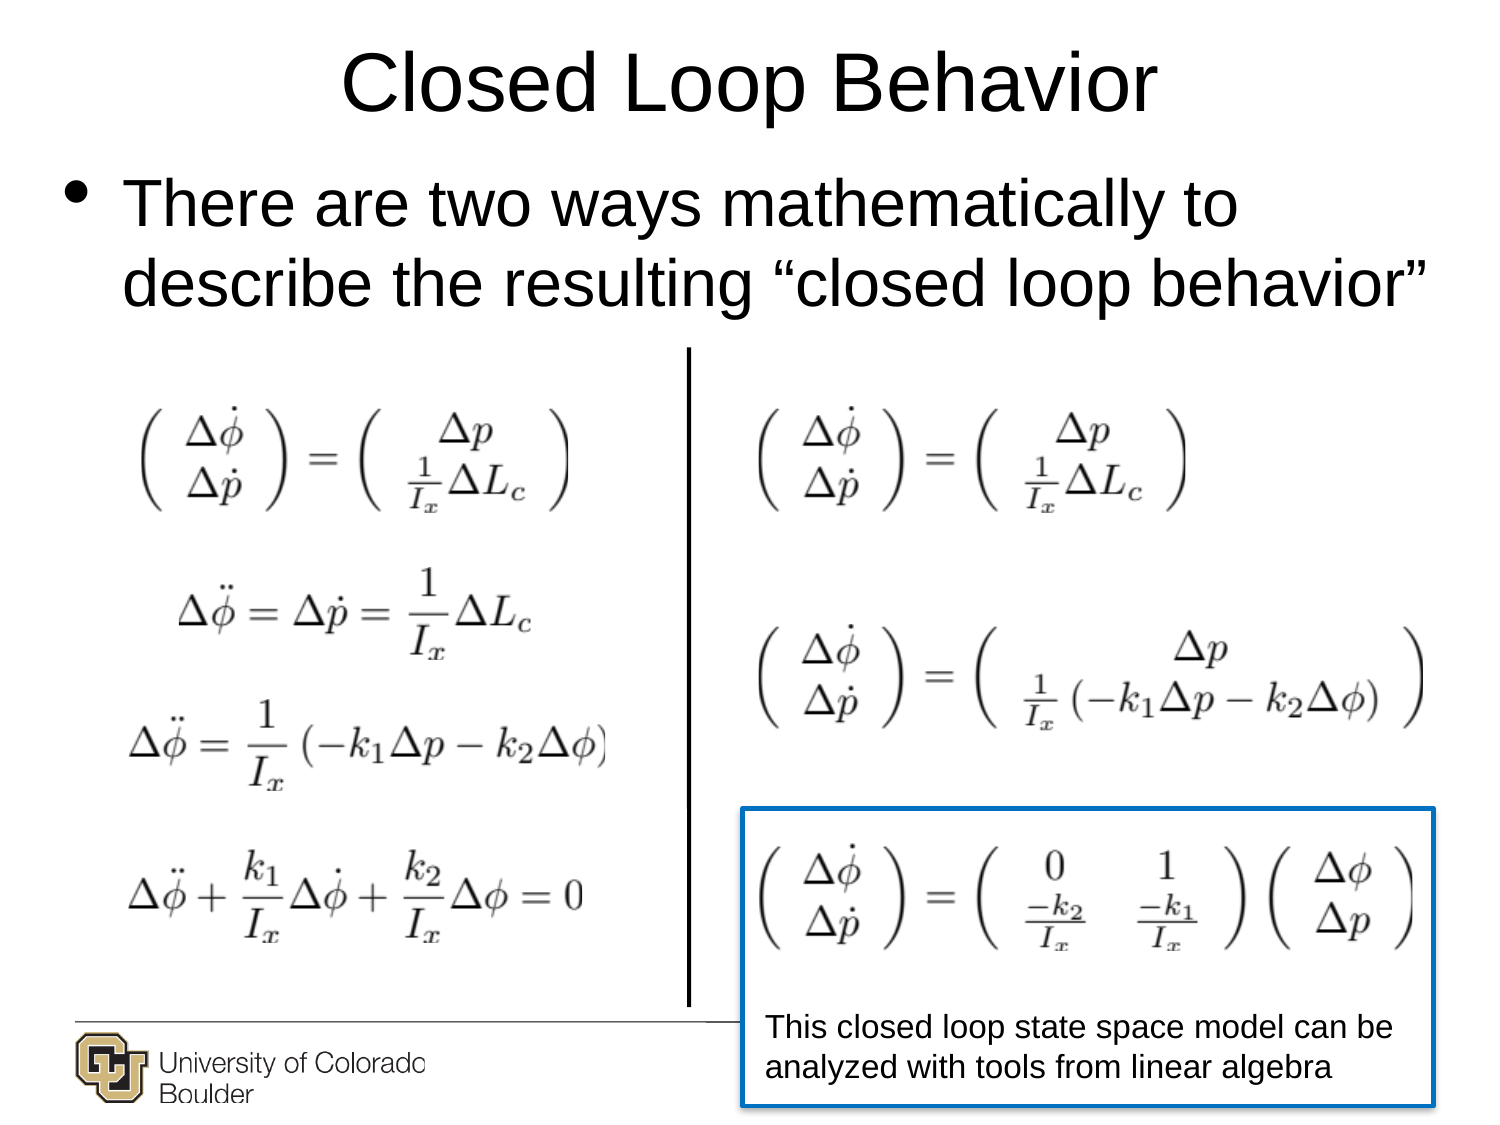

# Closed Loop Behavior
There are two ways mathematically to describe the resulting “closed loop behavior”
This closed loop state space model can be analyzed with tools from linear algebra